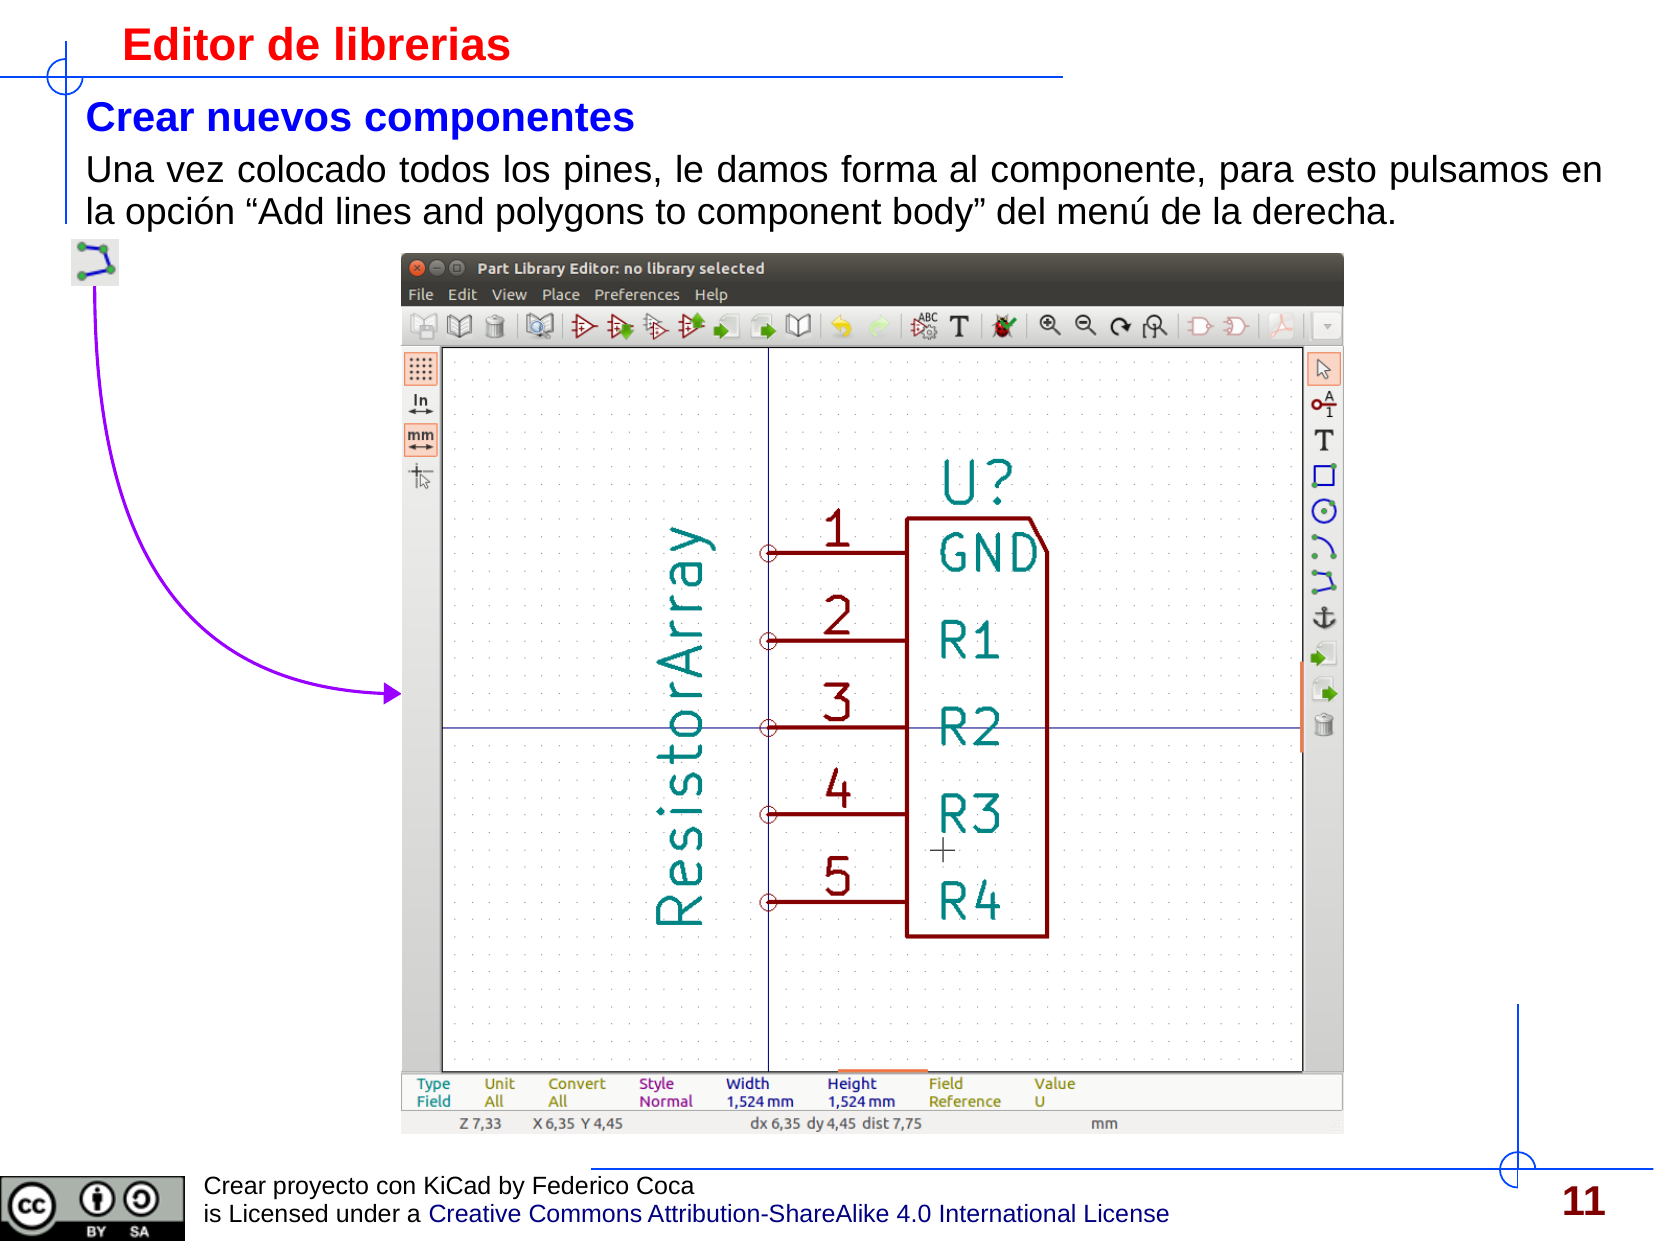

Editor de librerias
Crear nuevos componentes
Una vez colocado todos los pines, le damos forma al componente, para esto pulsamos en la opción “Add lines and polygons to component body” del menú de la derecha.
Crear proyecto con KiCad by Federico Coca
is Licensed under a Creative Commons Attribution-ShareAlike 4.0 International License